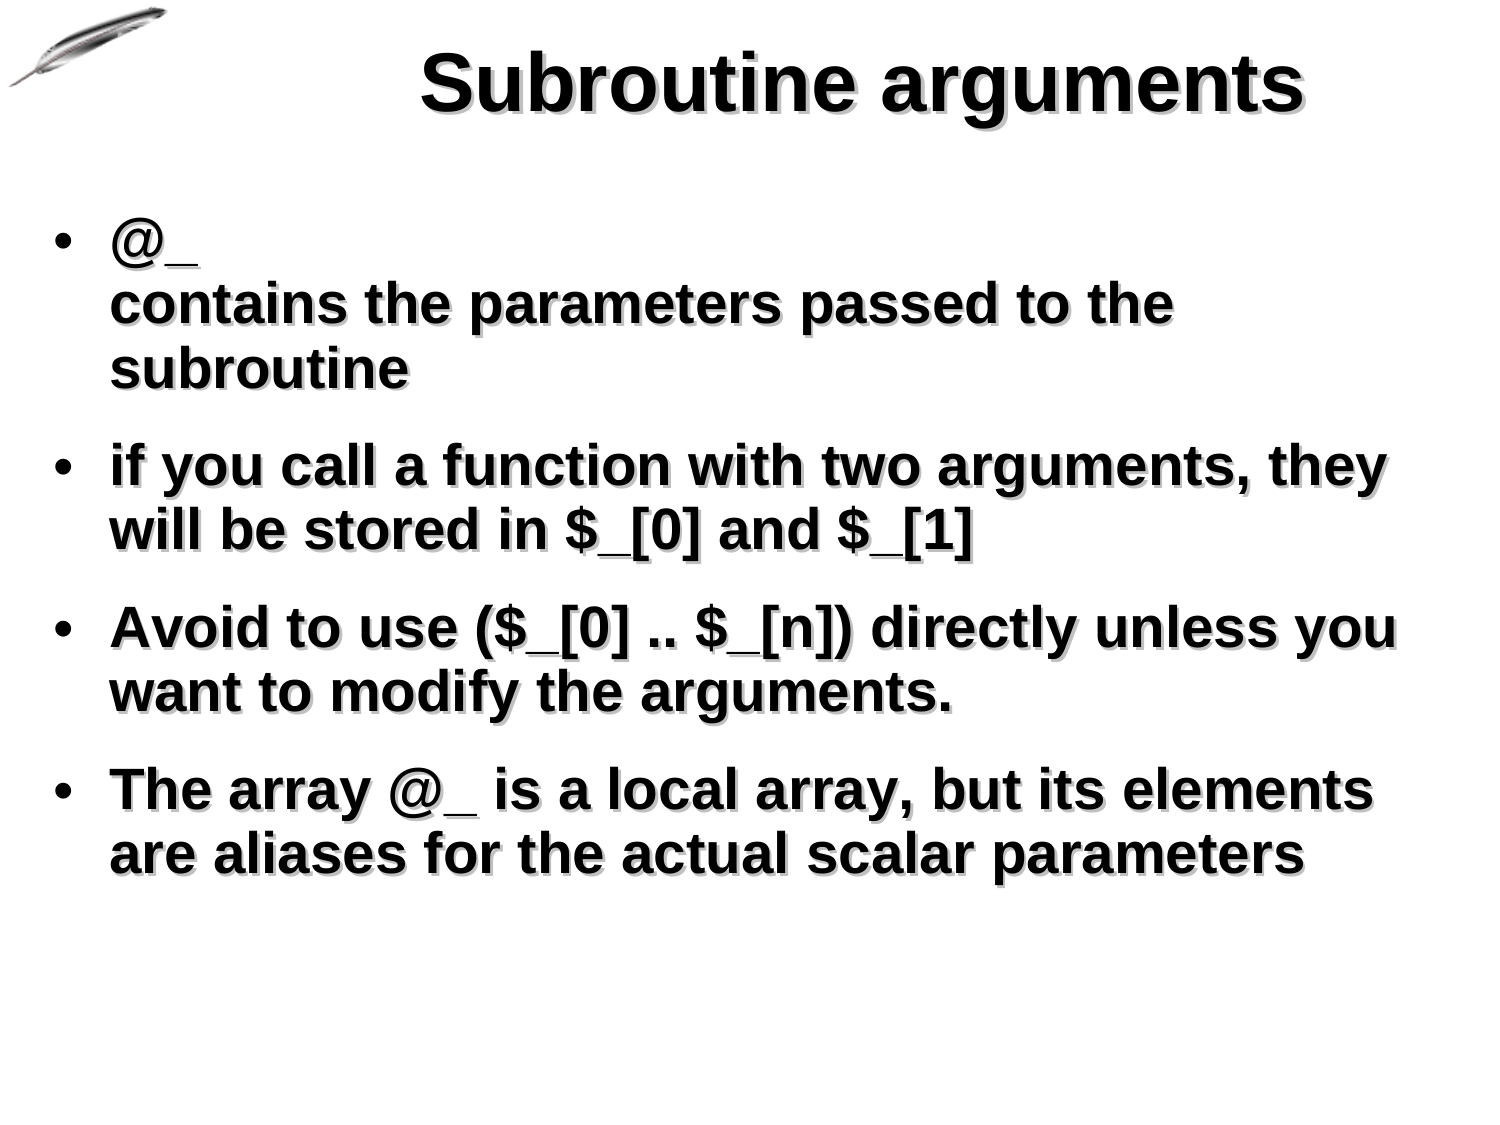

# Subroutine arguments
@_
contains the parameters passed to the subroutine
if you call a function with two arguments, they will be stored in $_[0] and $_[1]
Avoid to use ($_[0] .. $_[n]) directly unless you want to modify the arguments.
The array @_ is a local array, but its elements are aliases for the actual scalar parameters